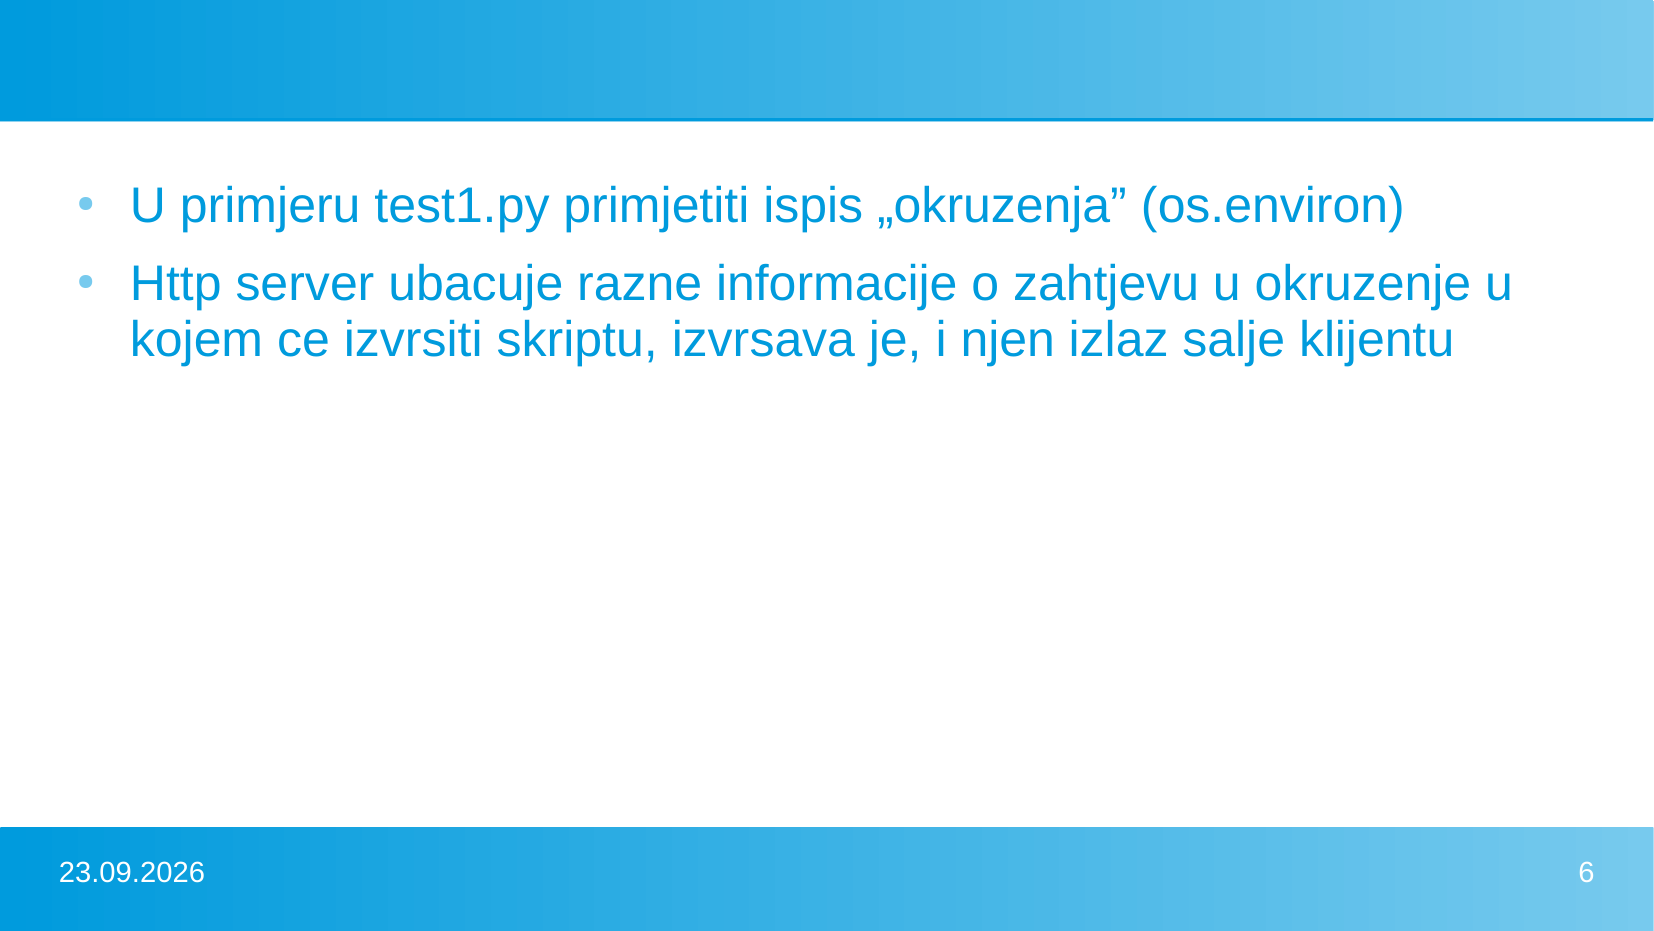

# U primjeru test1.py primjetiti ispis „okruzenja” (os.environ)
Http server ubacuje razne informacije o zahtjevu u okruzenje u kojem ce izvrsiti skriptu, izvrsava je, i njen izlaz salje klijentu
6